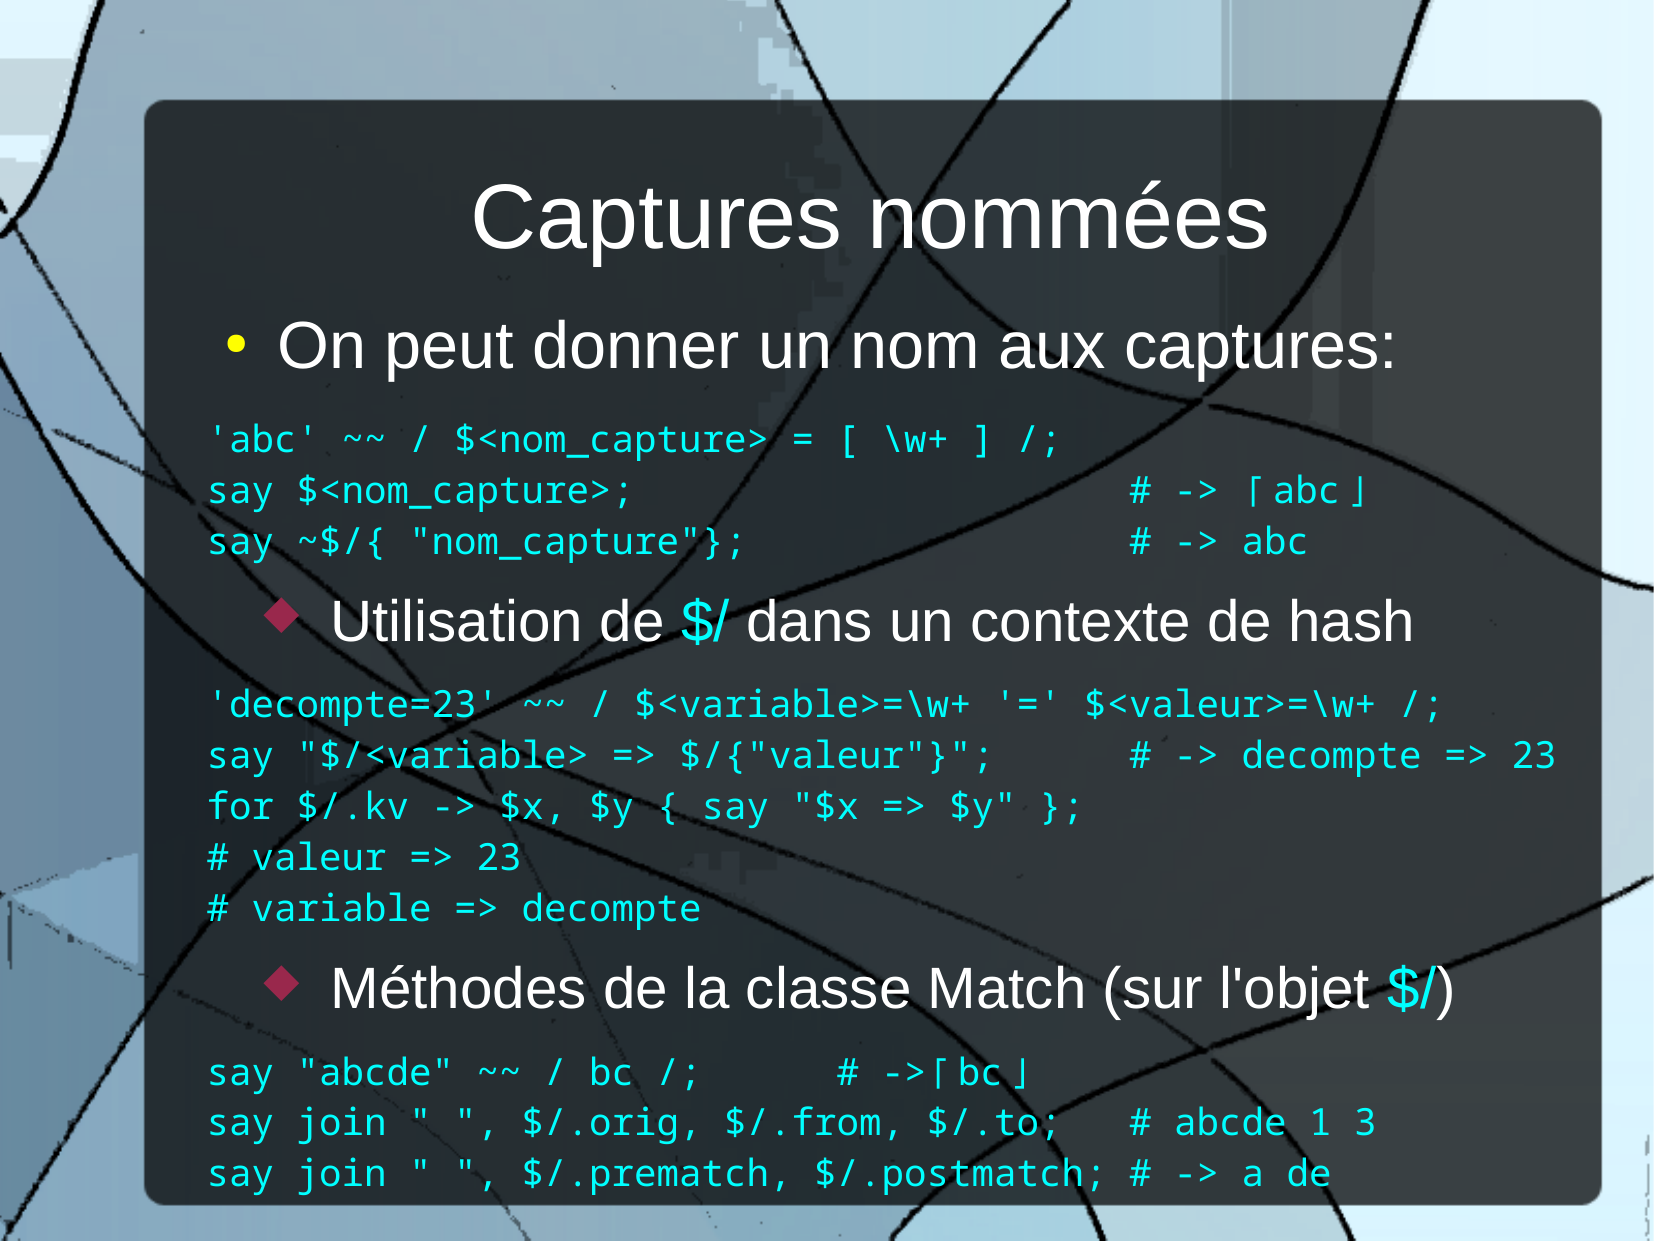

# Captures nommées
On peut donner un nom aux captures:
'abc' ~~ / $<nom_capture> = [ \w+ ] /;
say $<nom_capture>; # -> ｢abc｣
say ~$/{ "nom_capture"}; # -> abc
Utilisation de $/ dans un contexte de hash
'decompte=23' ~~ / $<variable>=\w+ '=' $<valeur>=\w+ /;
say "$/<variable> => $/{"valeur"}"; # -> decompte => 23
for $/.kv -> $x, $y { say "$x => $y" };
# valeur => 23
# variable => decompte
Méthodes de la classe Match (sur l'objet $/)
say "abcde" ~~ / bc /; # ->｢bc｣
say join " ", $/.orig, $/.from, $/.to; # abcde 1 3
say join " ", $/.prematch, $/.postmatch; # -> a de